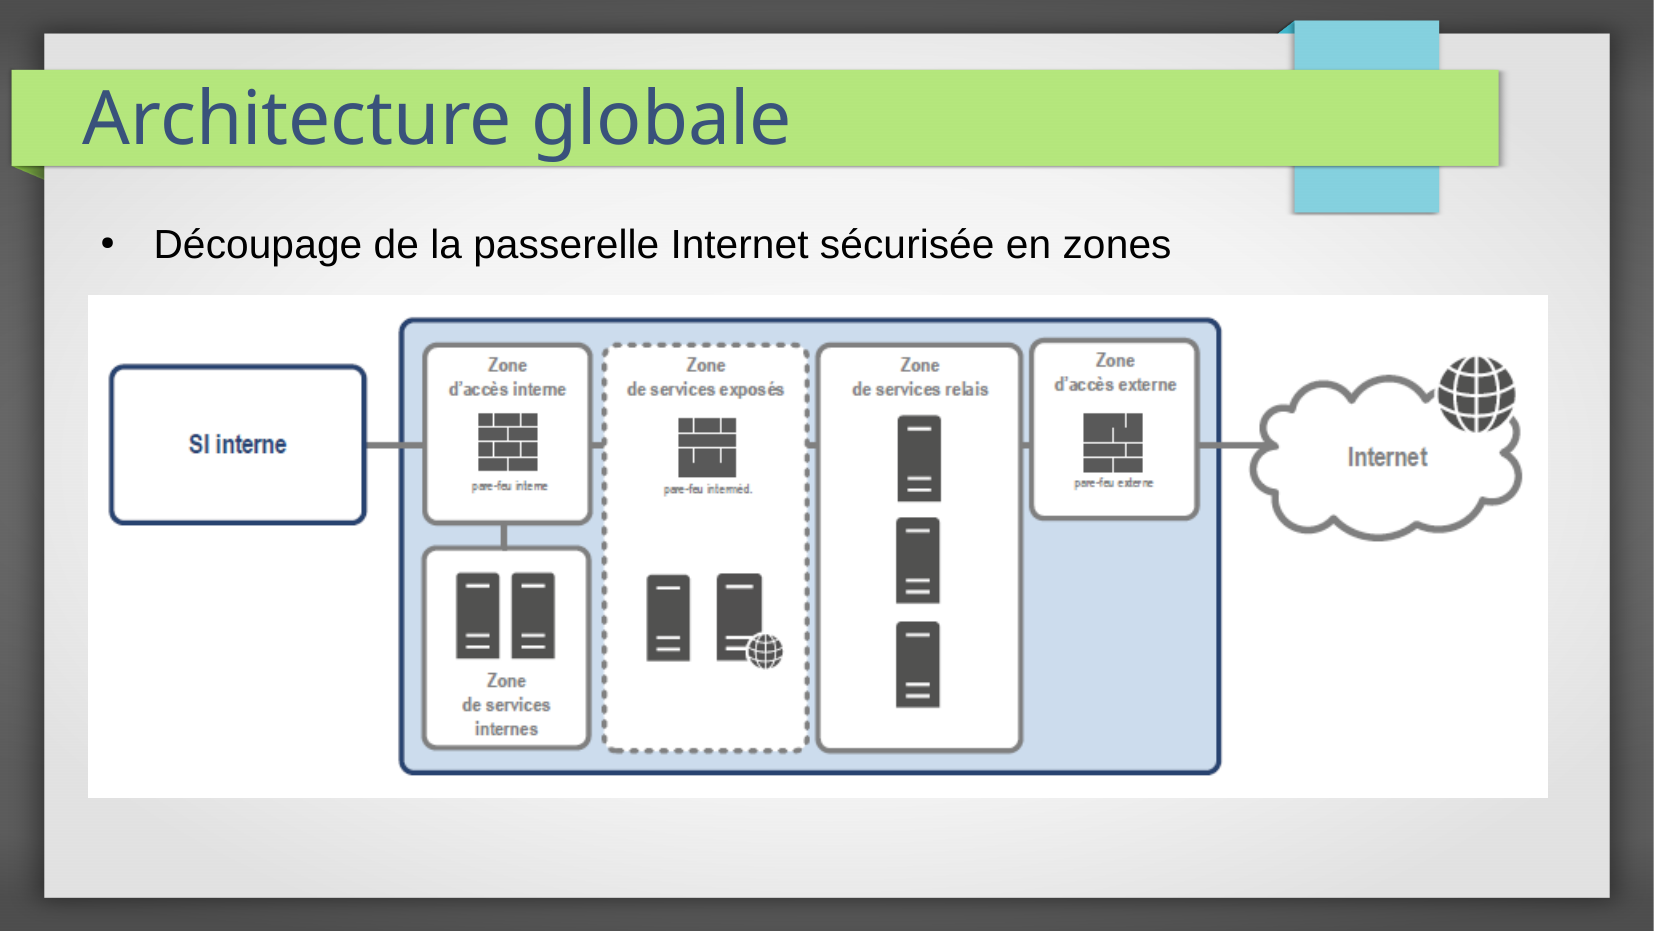

# Architecture globale
Découpage de la passerelle Internet sécurisée en zones